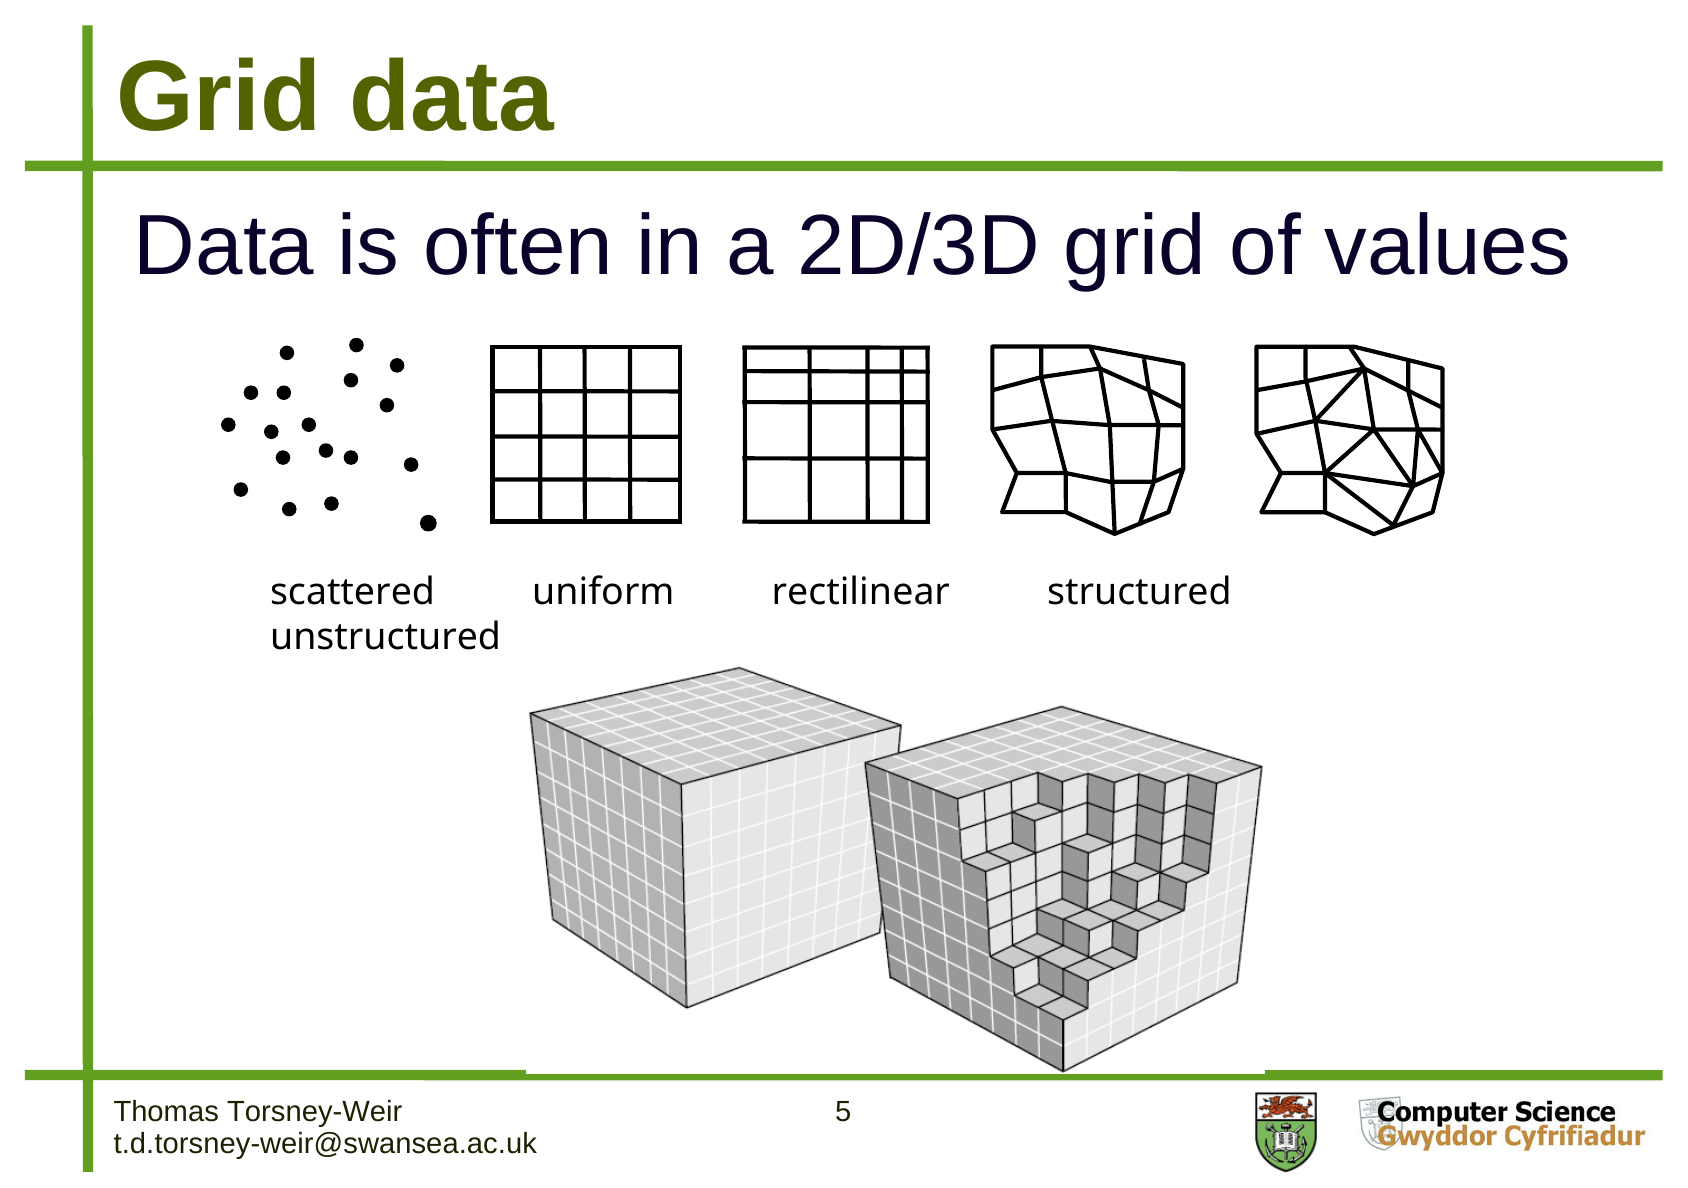

# Grid data
Data is often in a 2D/3D grid of values
scattered uniform rectilinear structured unstructured